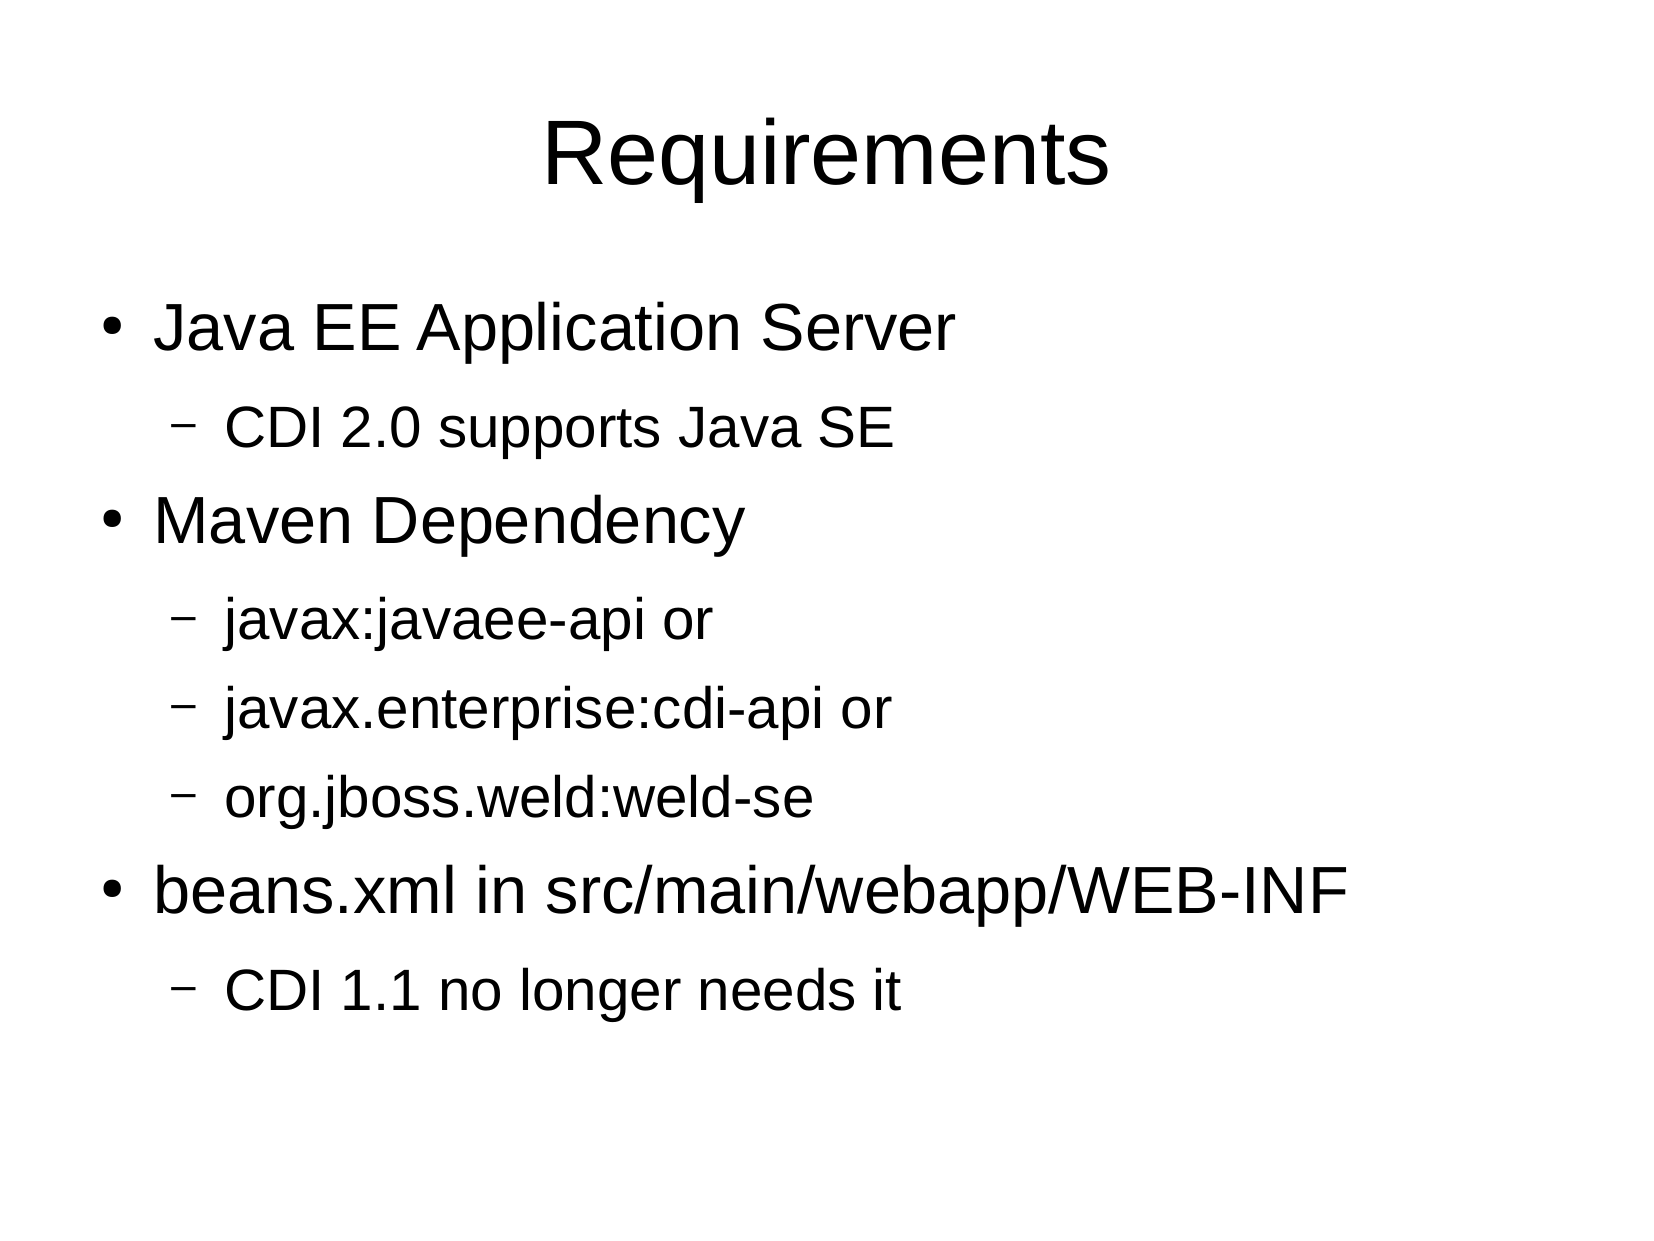

# Requirements
Java EE Application Server
CDI 2.0 supports Java SE
Maven Dependency
javax:javaee-api or
javax.enterprise:cdi-api or
org.jboss.weld:weld-se
beans.xml in src/main/webapp/WEB-INF
CDI 1.1 no longer needs it